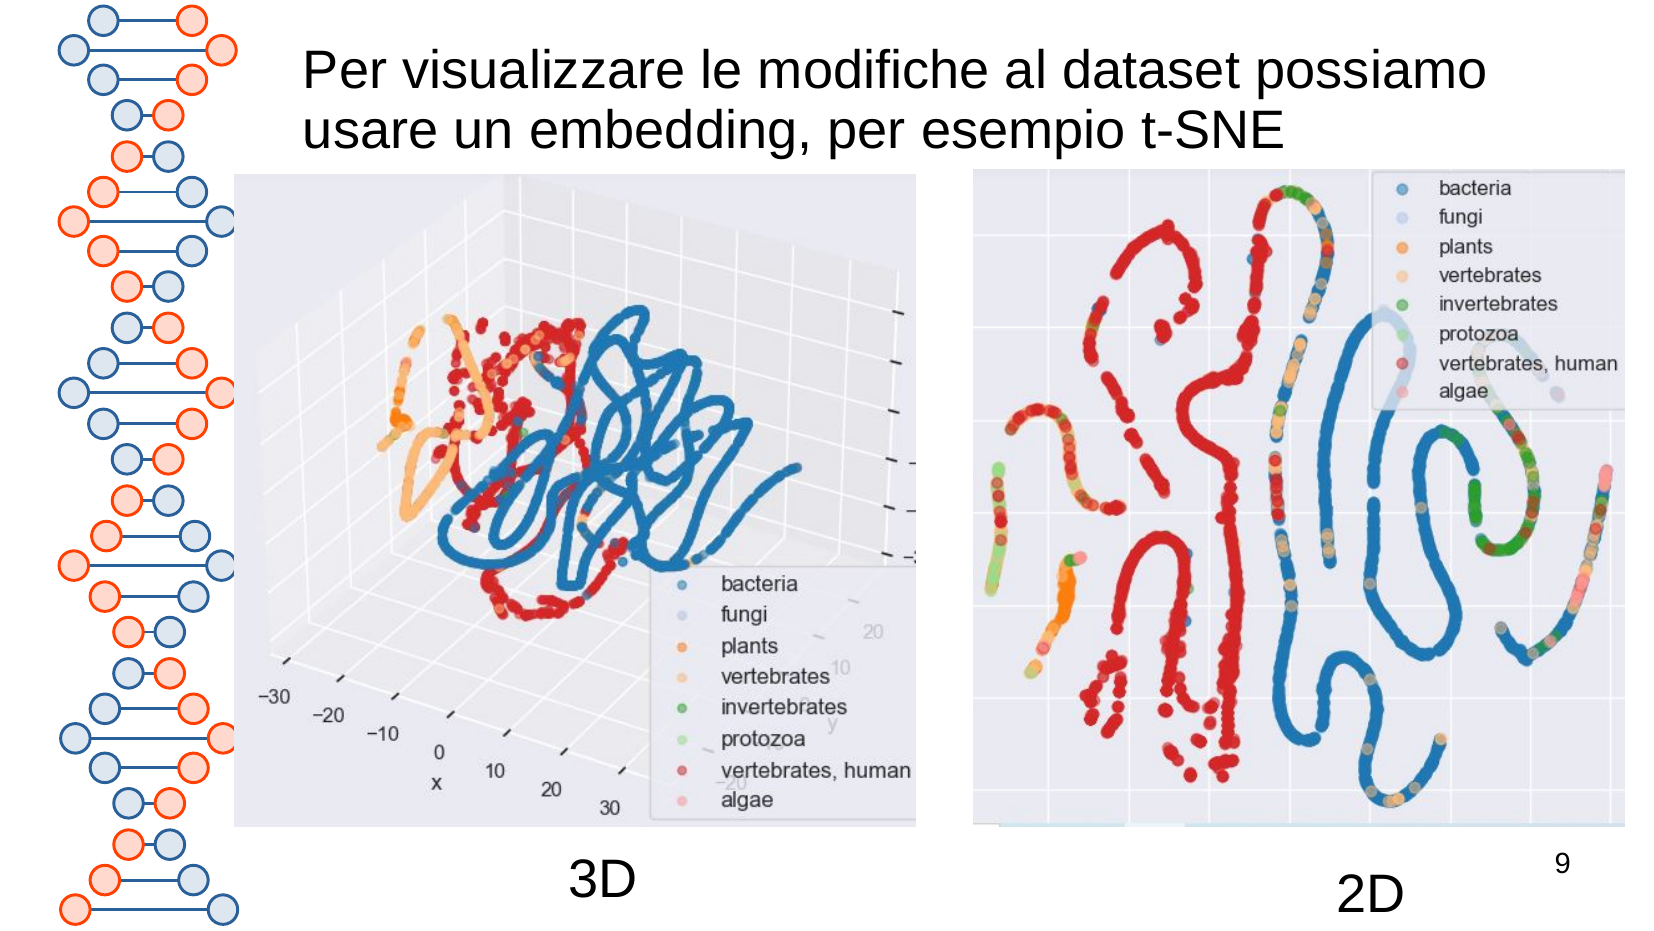

Per visualizzare le modifiche al dataset possiamo usare un embedding, per esempio t-SNE
3D
9
2D